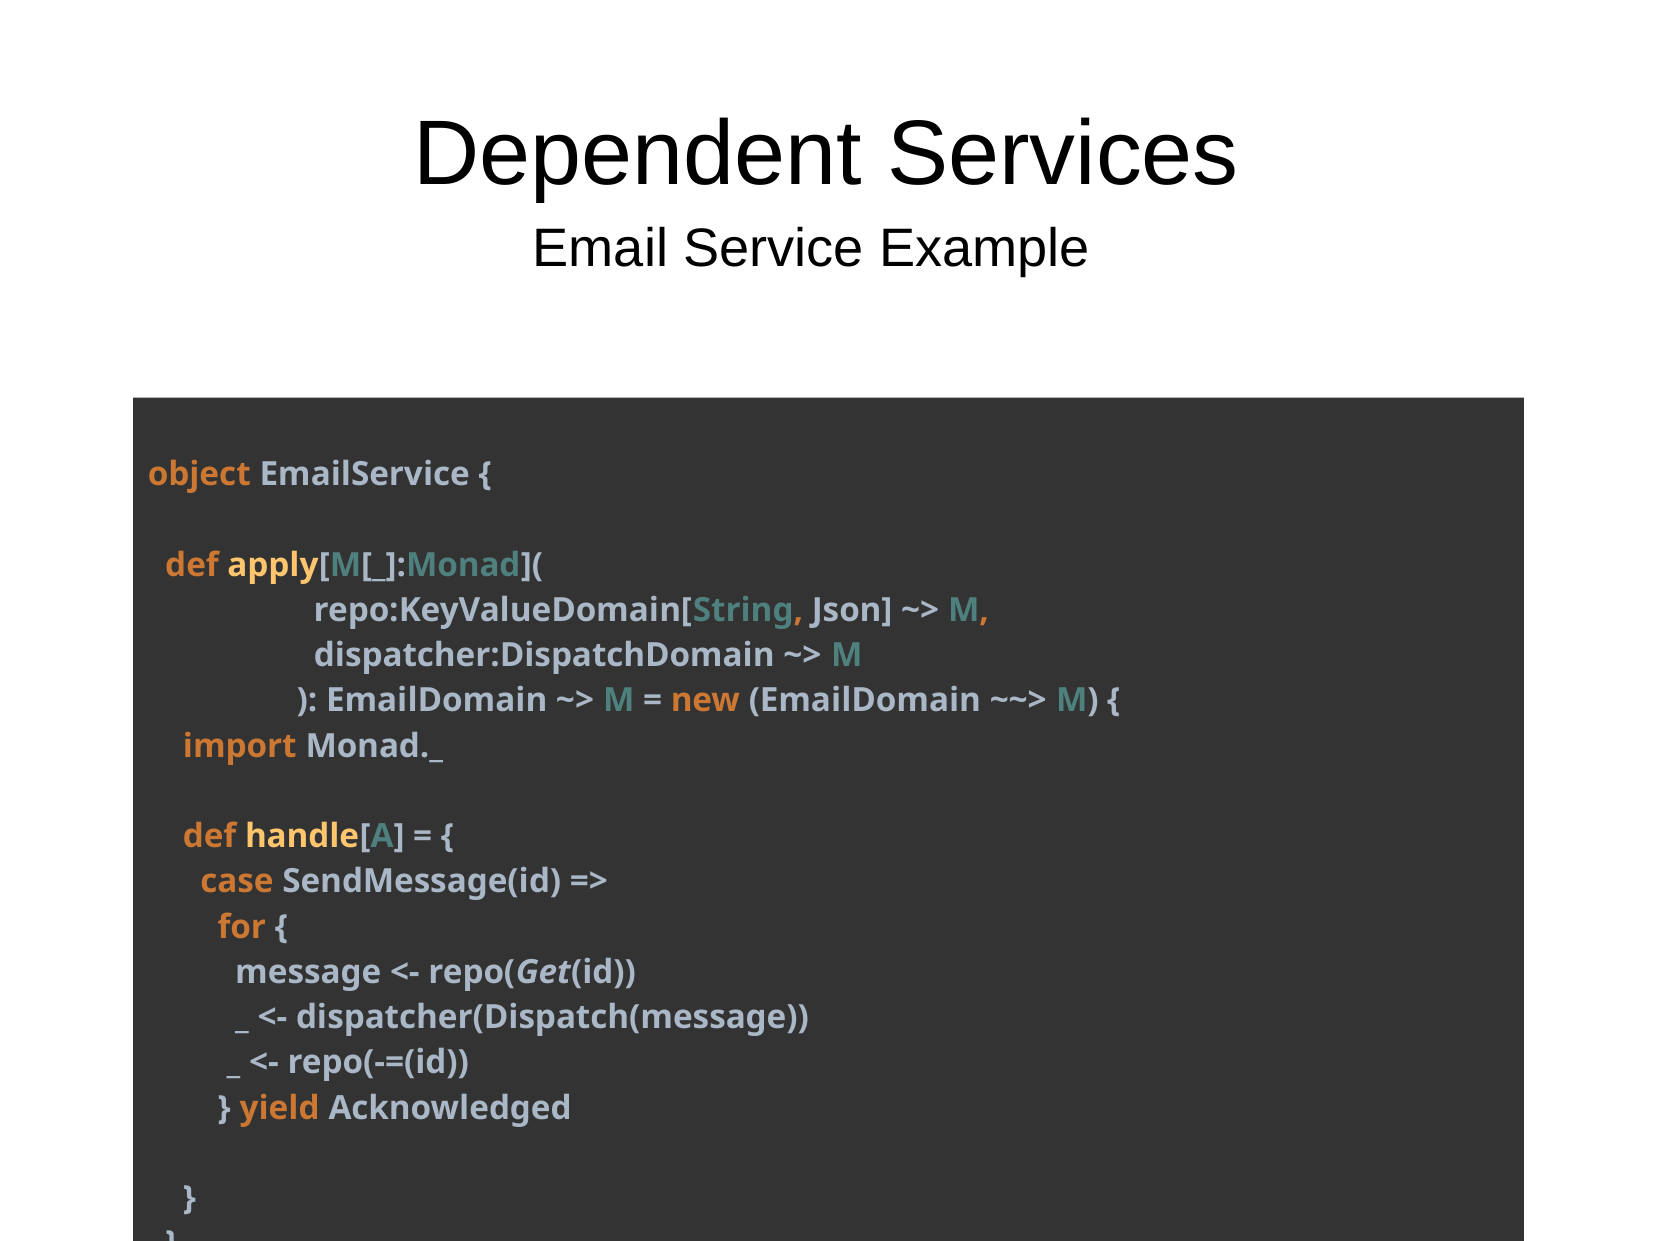

# Dependent Services
Email Service Example
object EmailService {
 def apply[M[_]:Monad](
 repo:KeyValueDomain[String, Json] ~> M,
 dispatcher:DispatchDomain ~> M
 ): EmailDomain ~> M = new (EmailDomain ~~> M) {
 import Monad._
 def handle[A] = {
 case SendMessage(id) =>
 for {
 message <- repo(Get(id))
 _ <- dispatcher(Dispatch(message))
 _ <- repo(-=(id))
 } yield Acknowledged
 }
 }
}